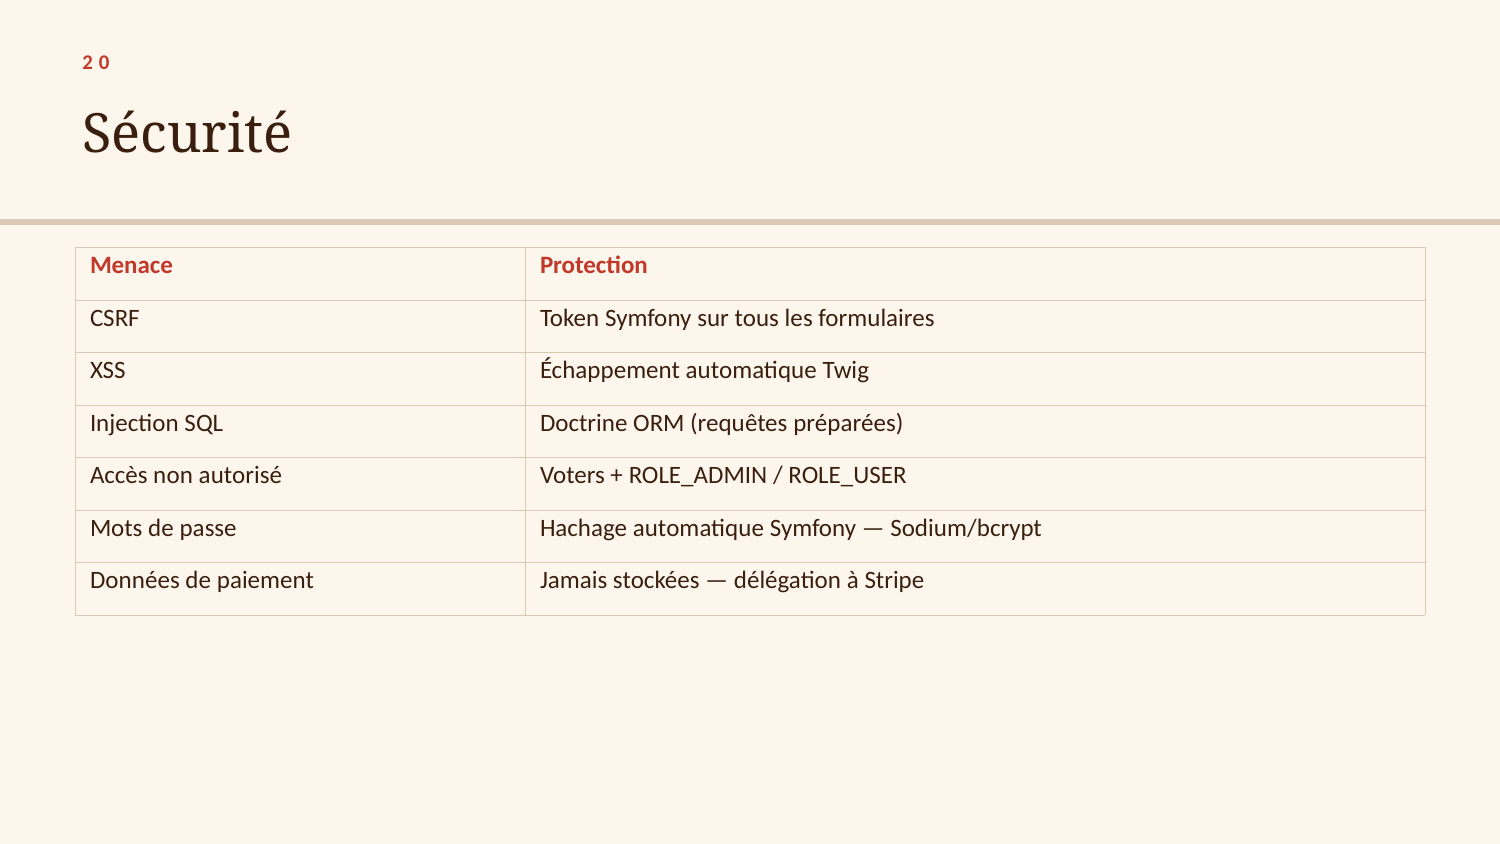

20
Sécurité
| Menace | Protection |
| --- | --- |
| CSRF | Token Symfony sur tous les formulaires |
| XSS | Échappement automatique Twig |
| Injection SQL | Doctrine ORM (requêtes préparées) |
| Accès non autorisé | Voters + ROLE\_ADMIN / ROLE\_USER |
| Mots de passe | Hachage automatique Symfony — Sodium/bcrypt |
| Données de paiement | Jamais stockées — délégation à Stripe |